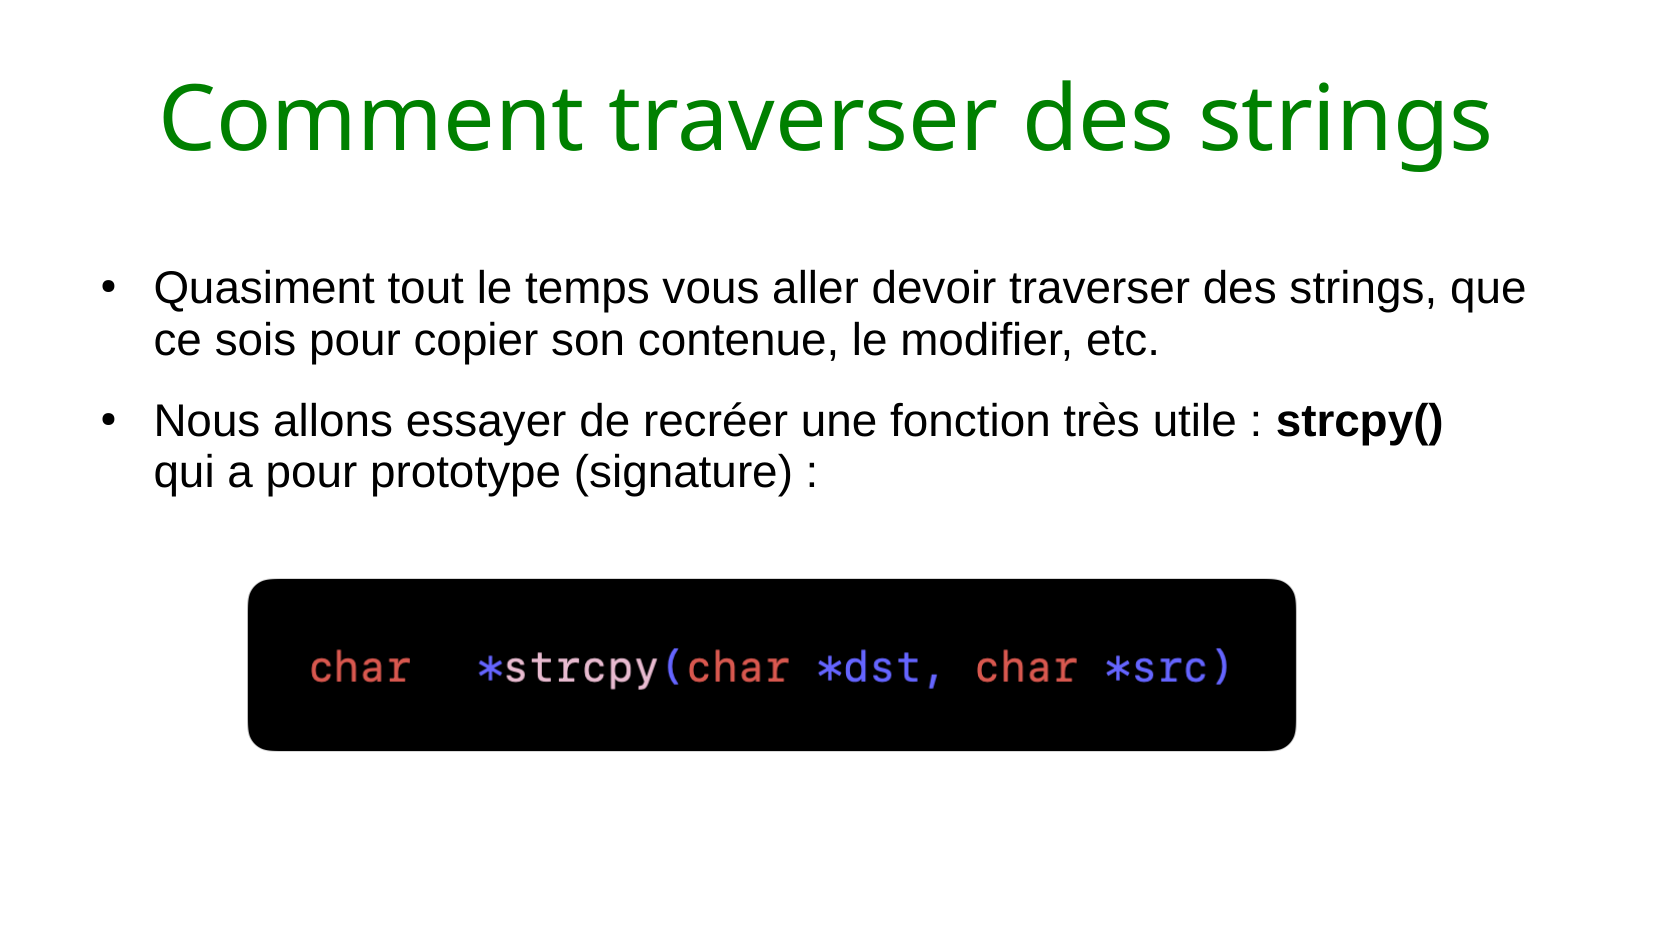

# Comment traverser des strings
Quasiment tout le temps vous aller devoir traverser des strings, que ce sois pour copier son contenue, le modifier, etc.
Nous allons essayer de recréer une fonction très utile : strcpy()
qui a pour prototype (signature) :